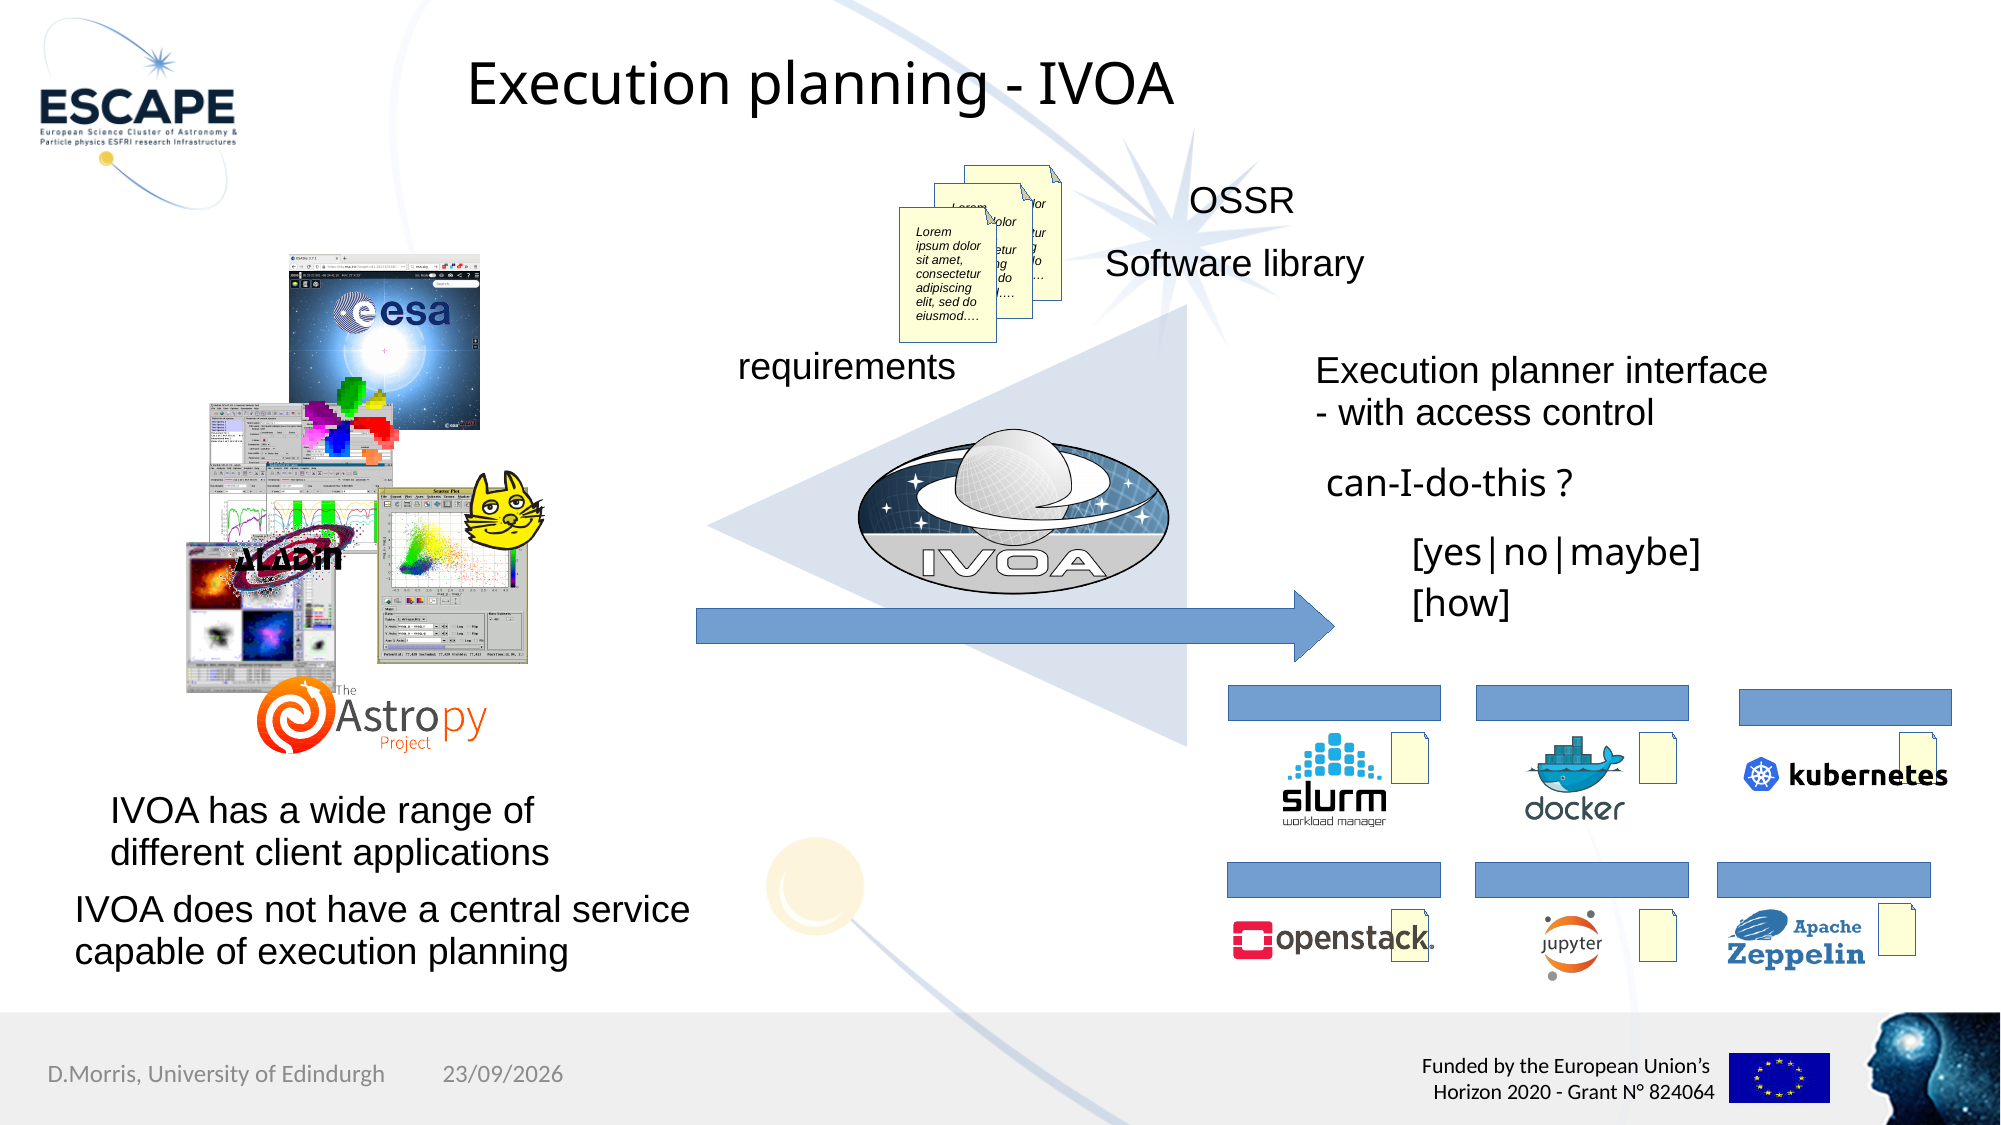

# Execution planning - IVOA
Lorem ipsum dolor sit amet, consectetur adipiscing elit, sed do eiusmod….
Lorem ipsum dolor sit amet, consectetur adipiscing elit, sed do eiusmod….
Lorem ipsum dolor sit amet, consectetur adipiscing elit, sed do eiusmod….
requirements
OSSR
Software library
Execution planner interface
- with access control
can-I-do-this ?
[yes|no|maybe]
[how]
IVOA has a wide range of
different client applications
IVOA does not have a central service
capable of execution planning
D.Morris, University of Edindurgh